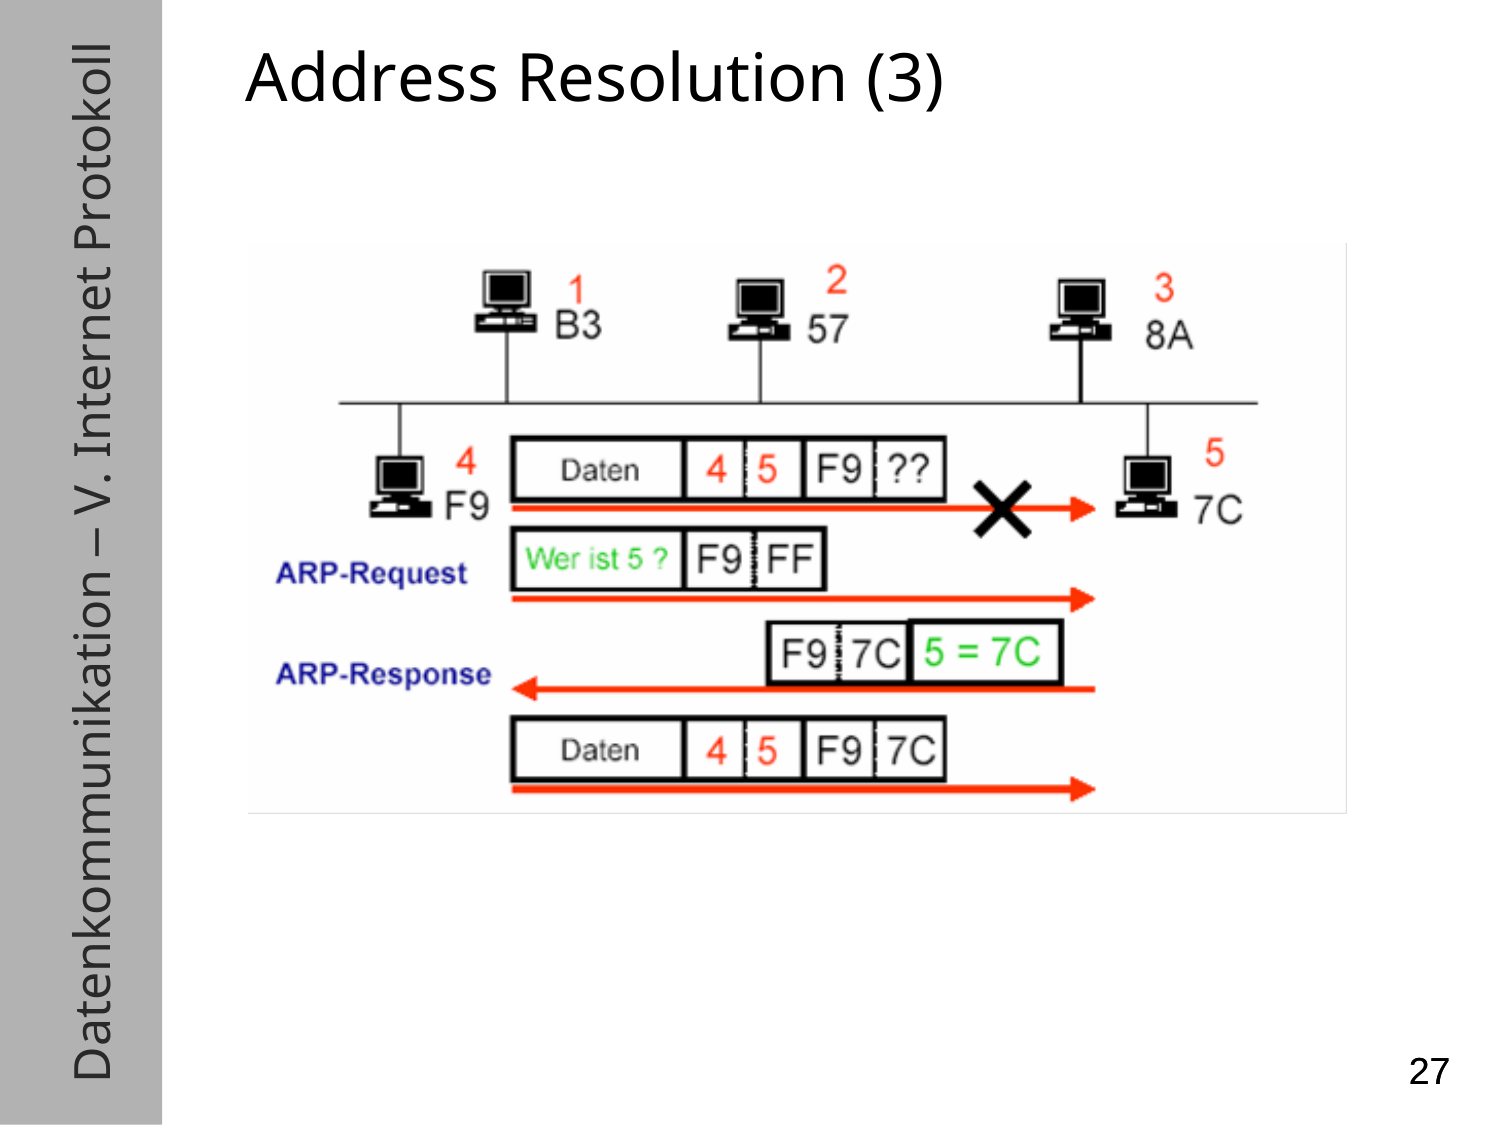

Address Resolution (3)
Datenkommunikation – V. Internet Protokoll